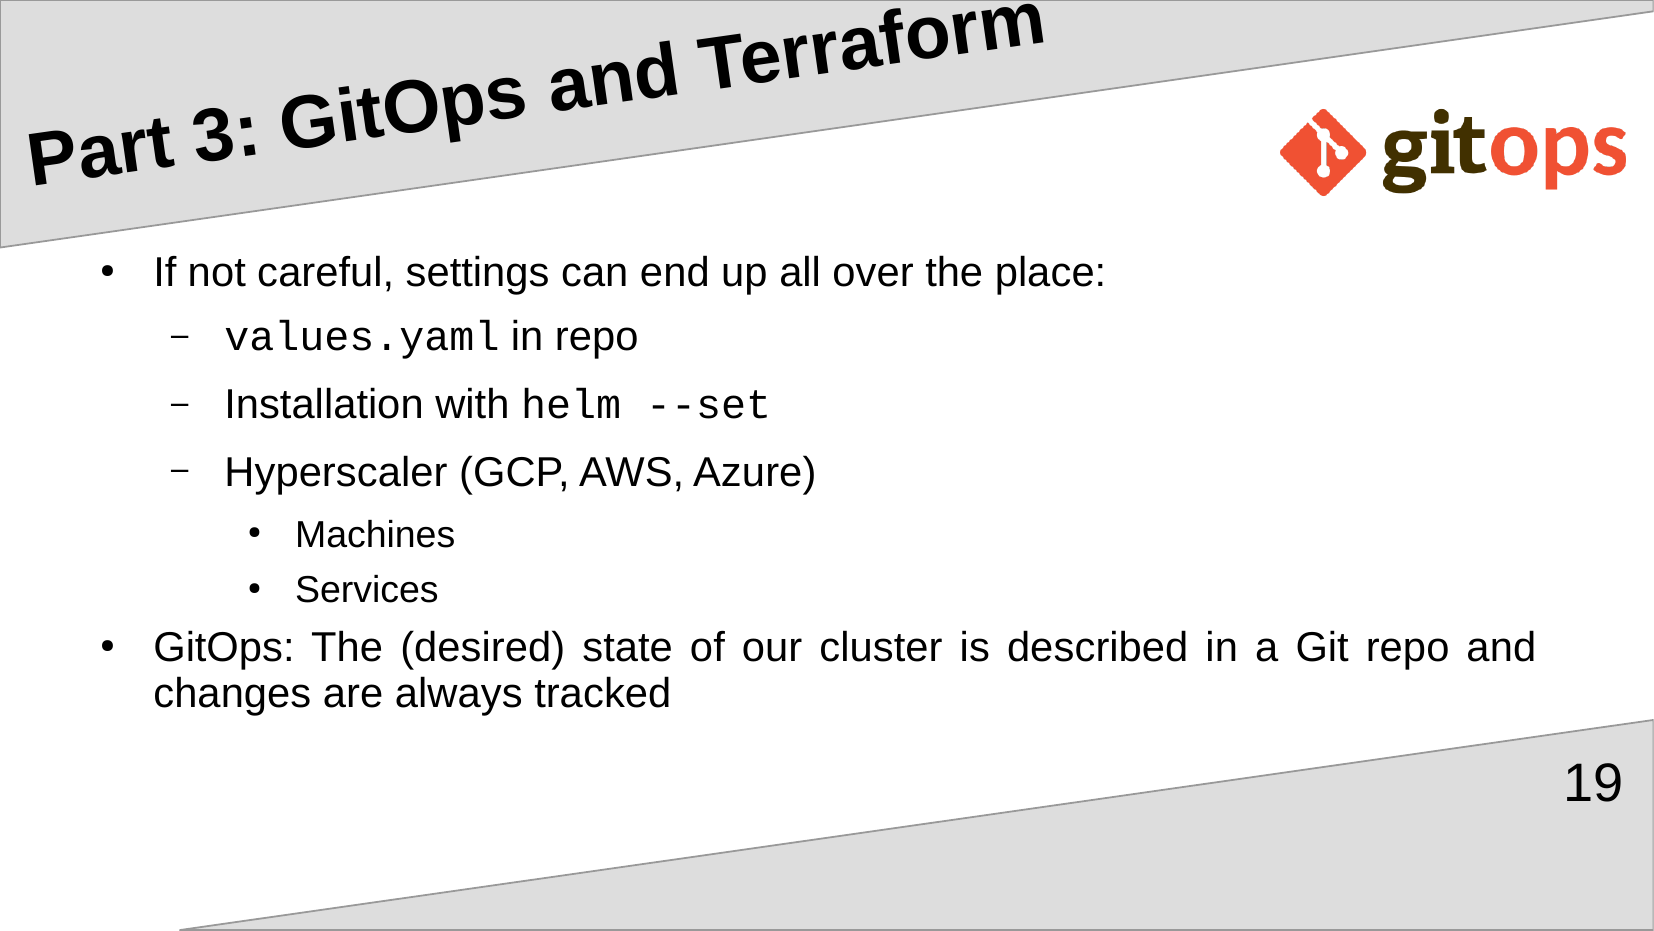

# Part 3: GitOps and Terraform
If not careful, settings can end up all over the place:
values.yaml in repo
Installation with helm --set
Hyperscaler (GCP, AWS, Azure)
Machines
Services
GitOps: The (desired) state of our cluster is described in a Git repo and changes are always tracked
19